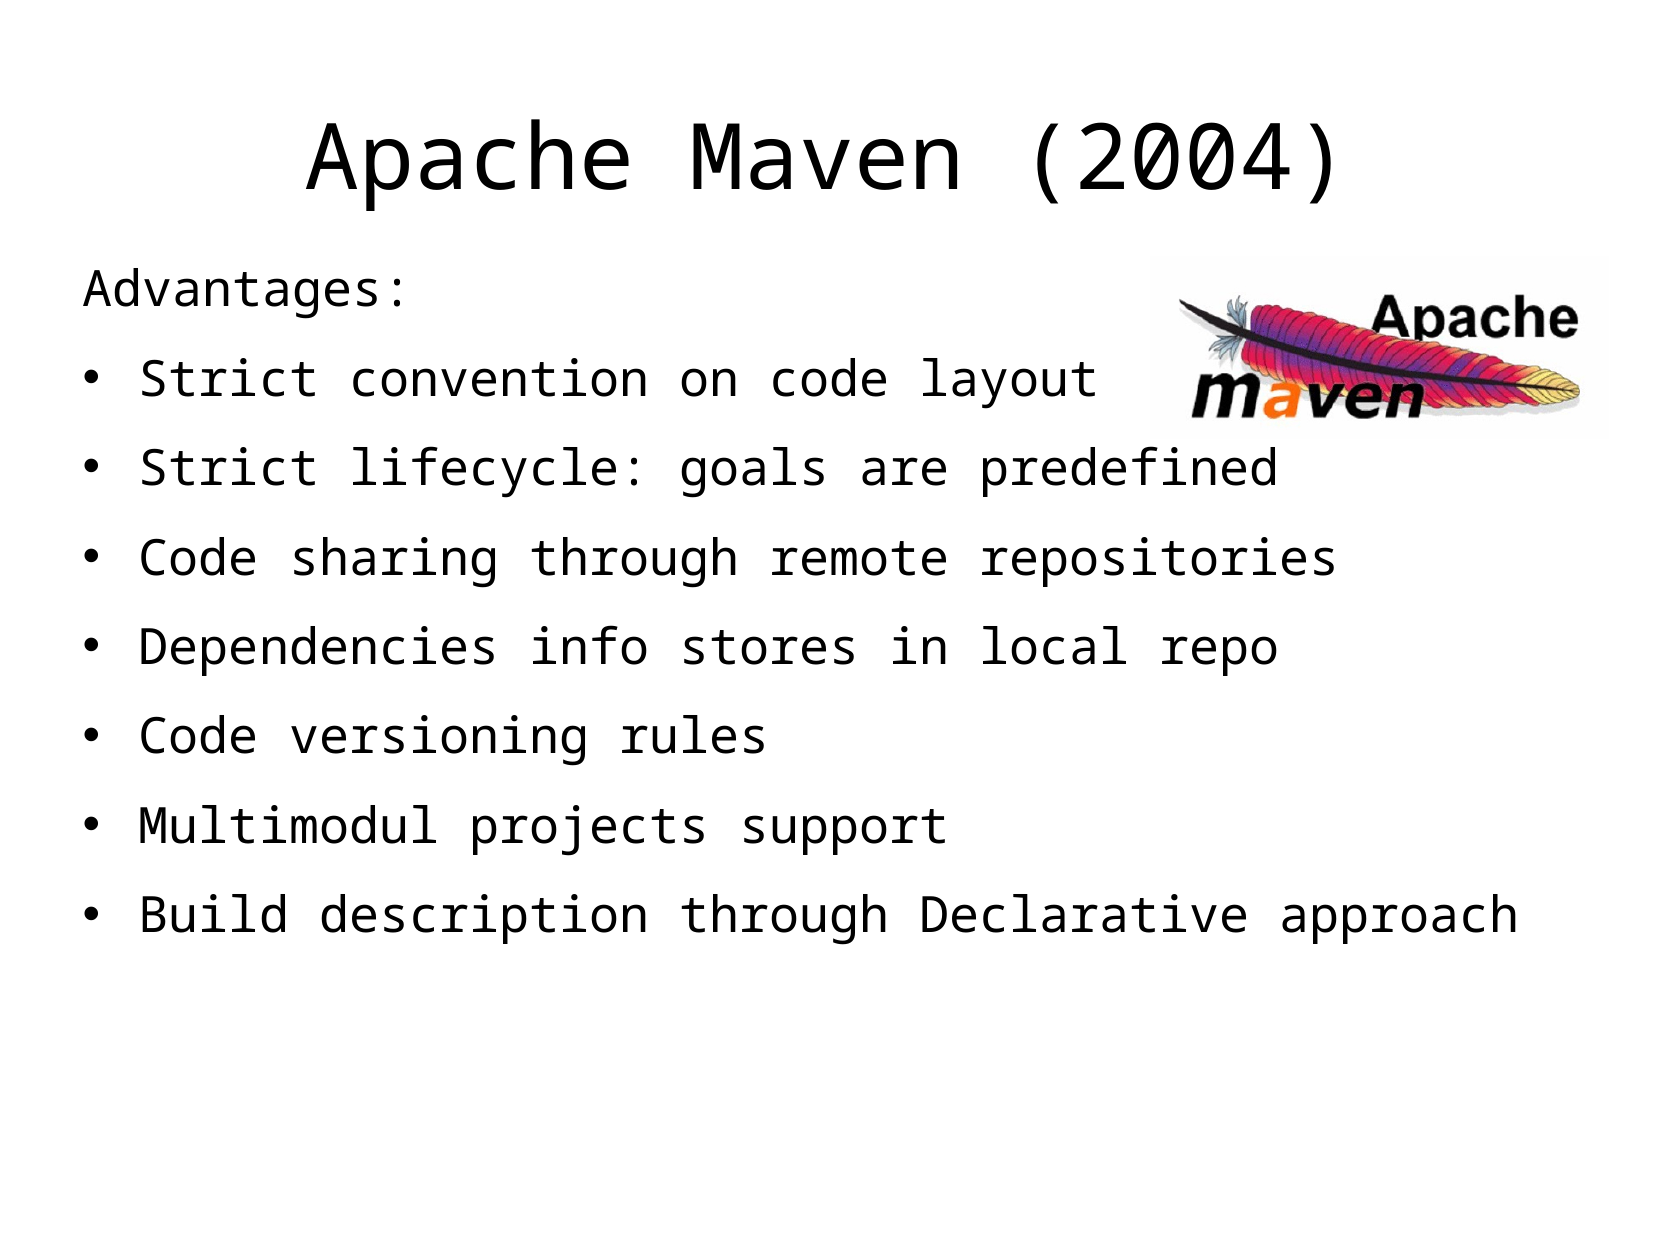

# Apache Maven (2004)
Advantages:
Strict convention on code layout
Strict lifecycle: goals are predefined
Code sharing through remote repositories
Dependencies info stores in local repo
Code versioning rules
Multimodul projects support
Build description through Declarative approach